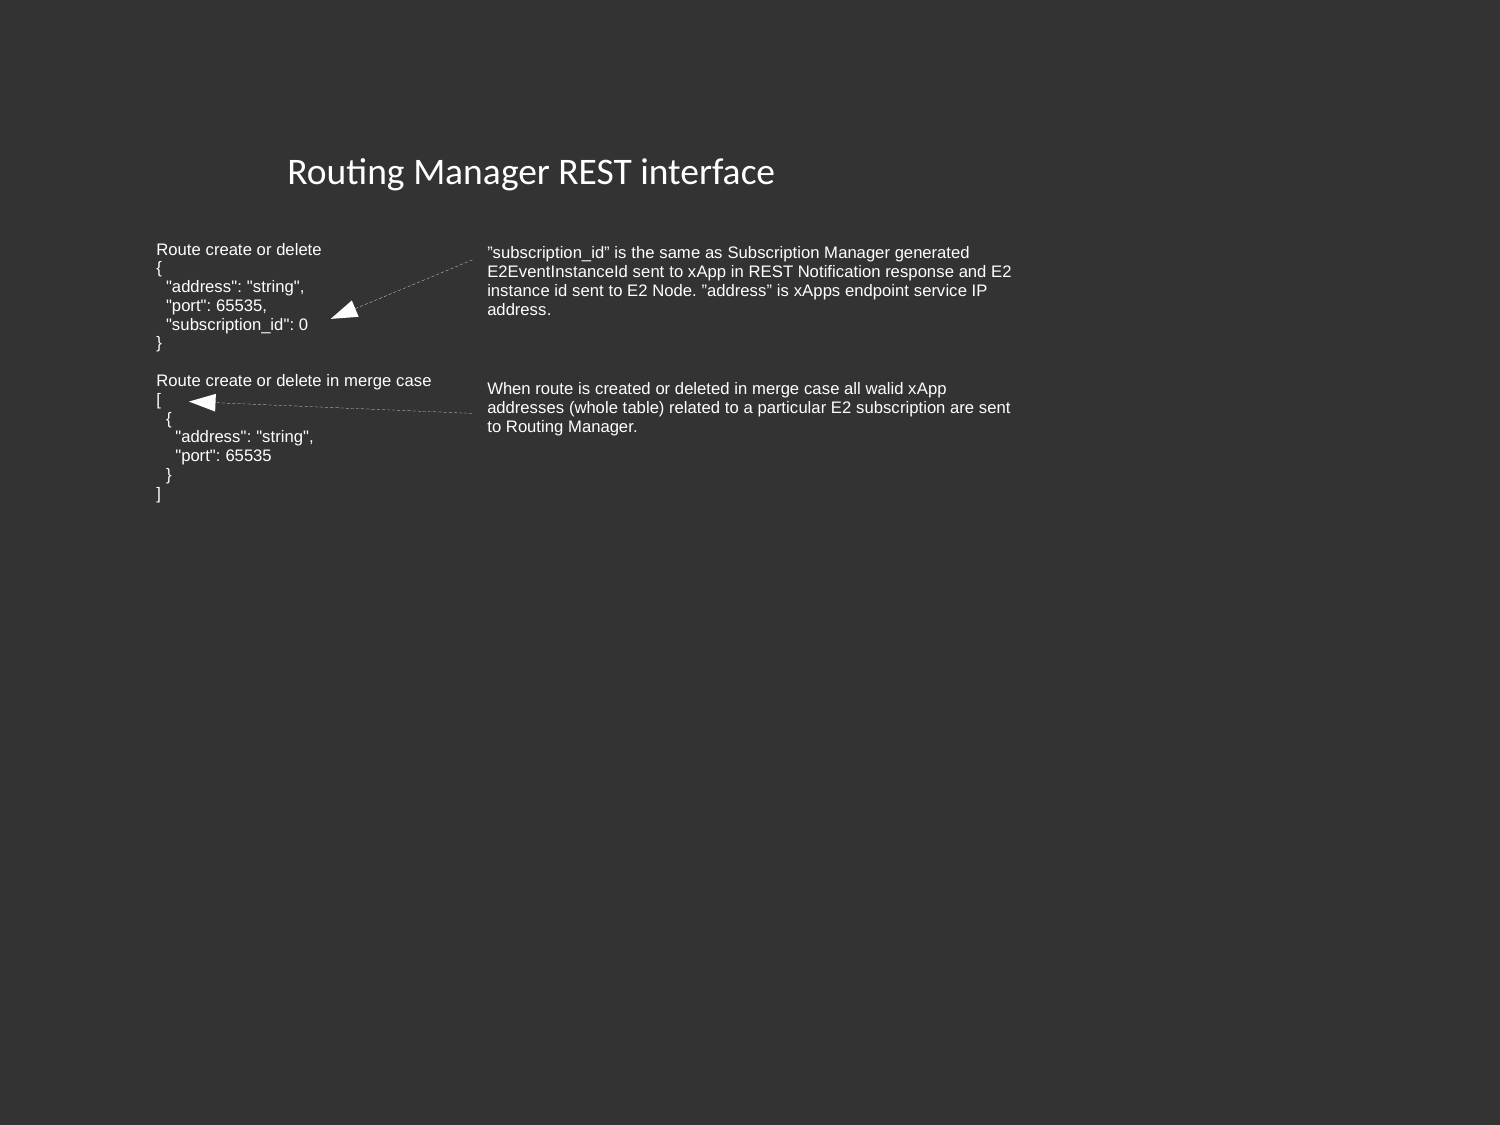

# Routing Manager REST interface
Route create or delete
{
 "address": "string",
 "port": 65535,
 "subscription_id": 0
}
Route create or delete in merge case
[
 {
 "address": "string",
 "port": 65535
 }
]
”subscription_id” is the same as Subscription Manager generated E2EventInstanceId sent to xApp in REST Notification response and E2 instance id sent to E2 Node. ”address” is xApps endpoint service IP address.
When route is created or deleted in merge case all walid xApp addresses (whole table) related to a particular E2 subscription are sent to Routing Manager.